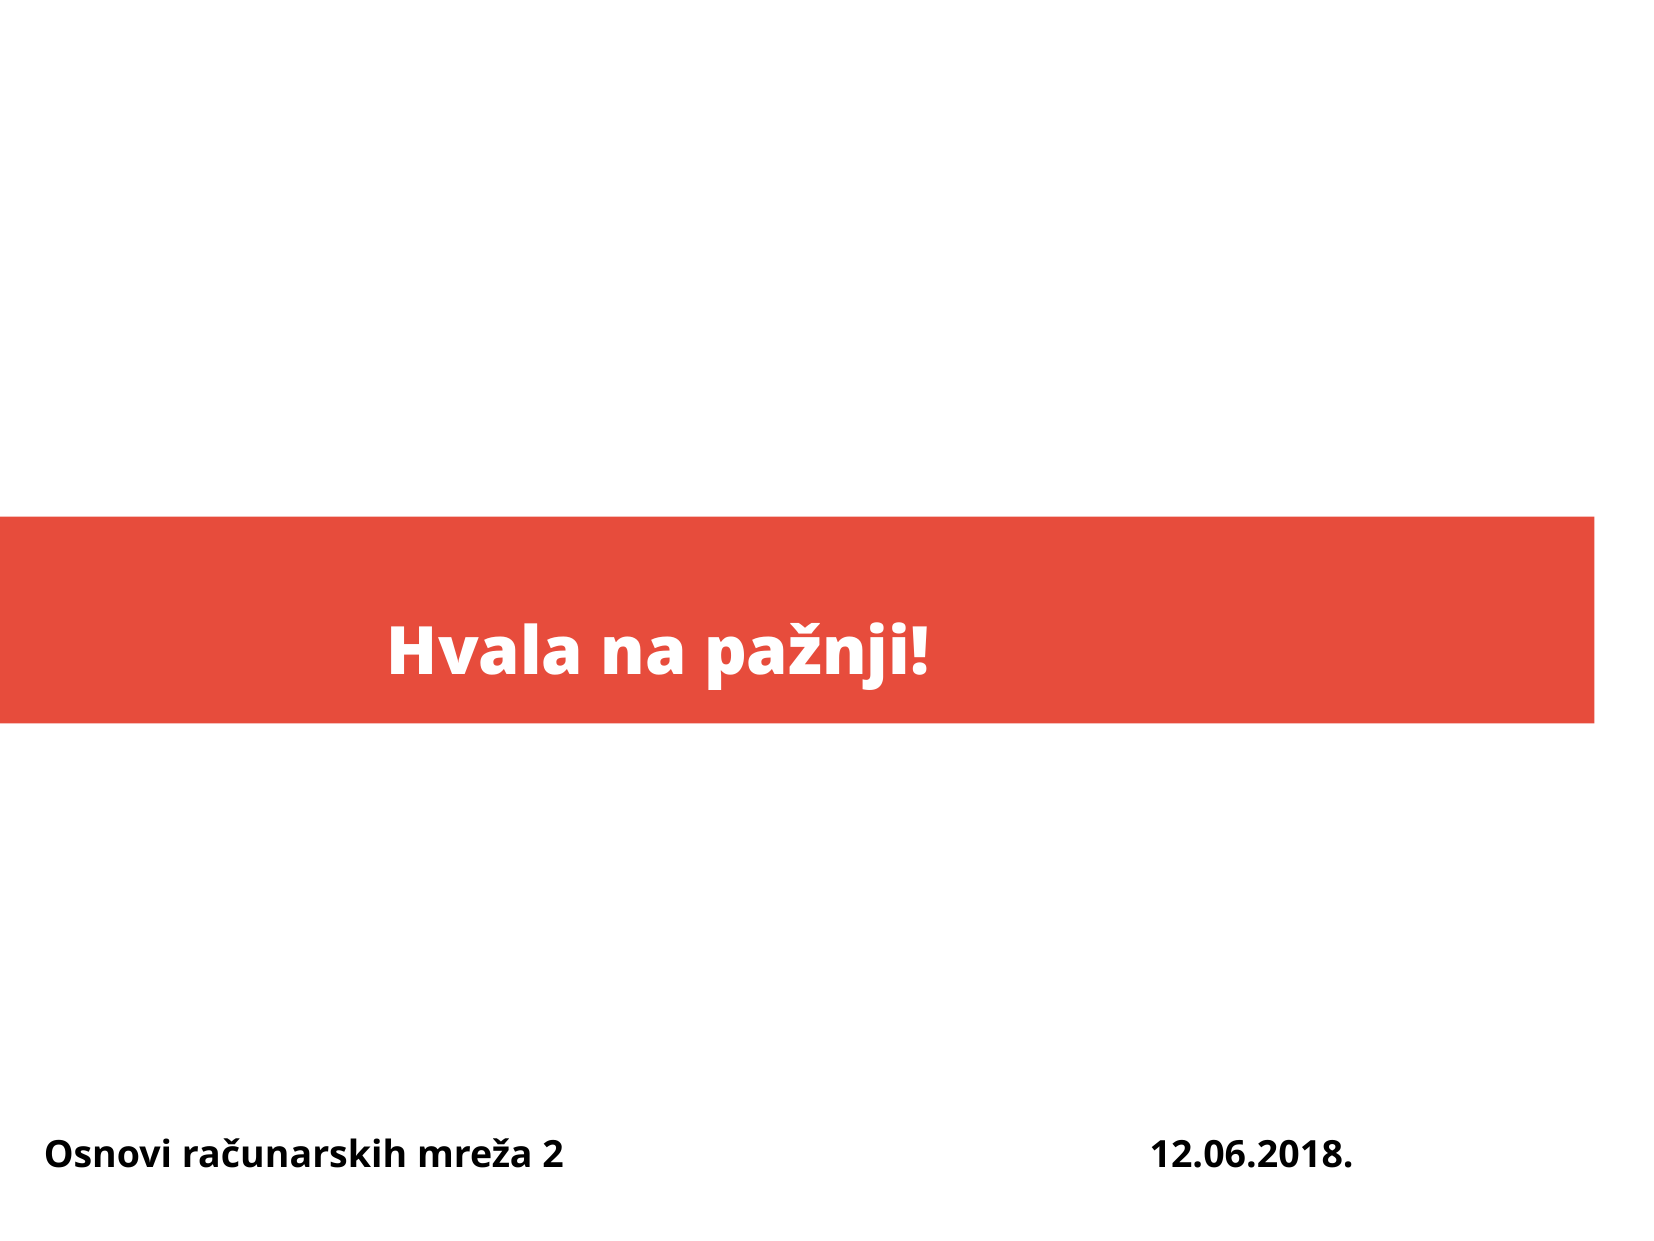

# Hvala na pažnji!
Osnovi računarskih mreža 2 12.06.2018.